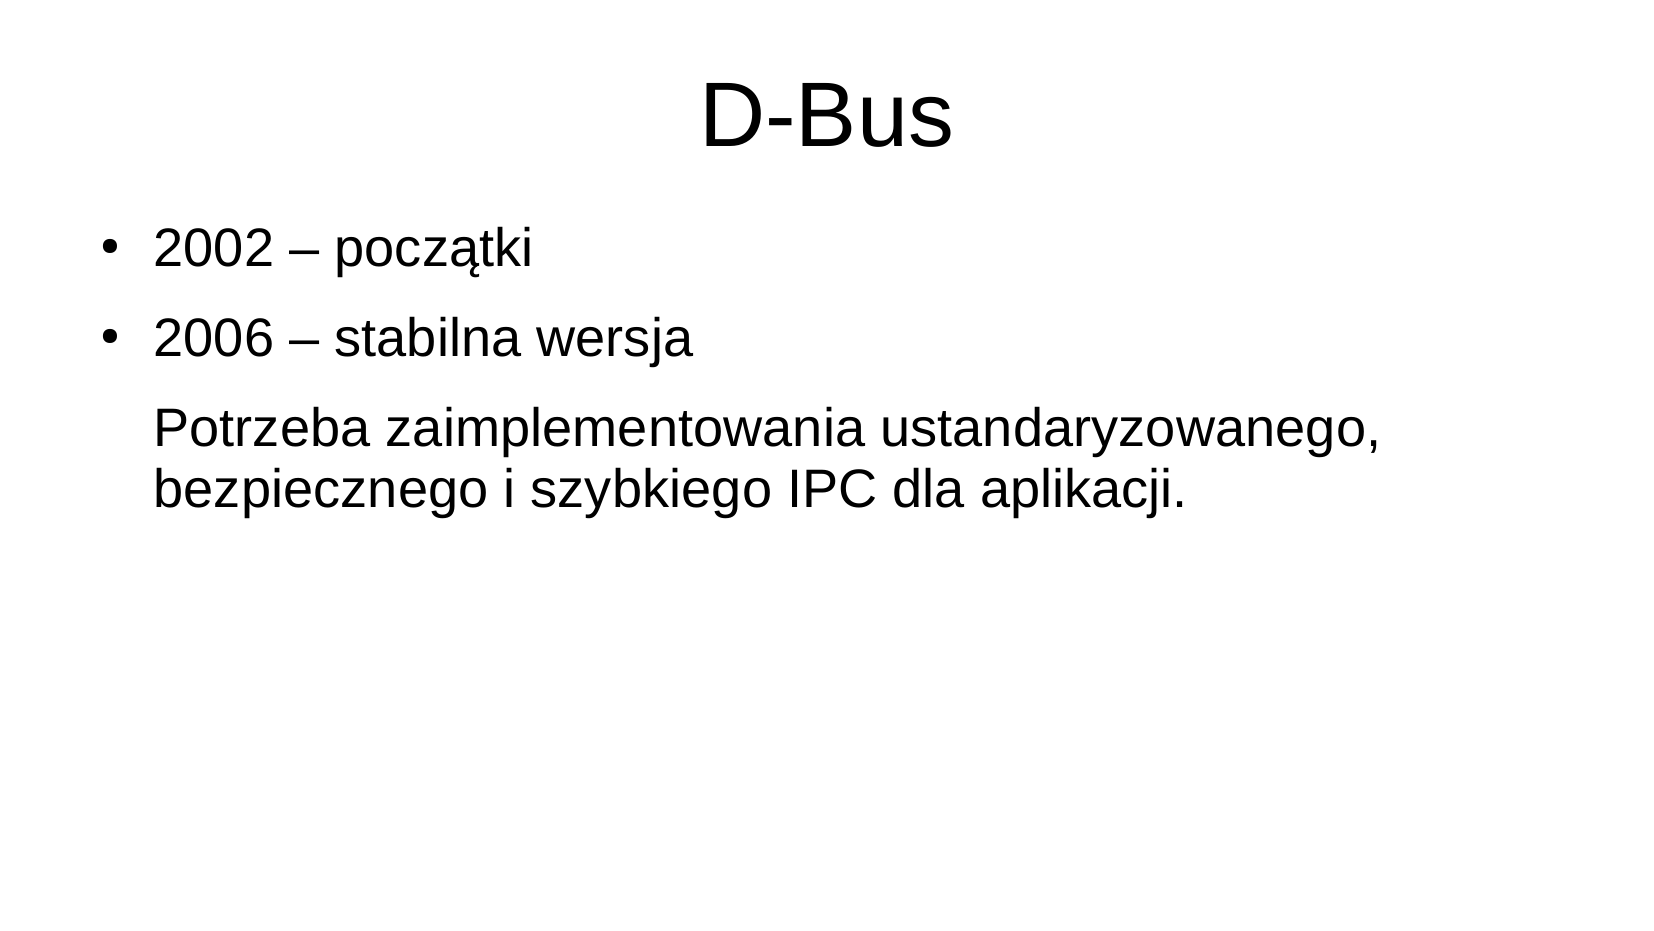

# D-Bus
2002 – początki
2006 – stabilna wersja
Potrzeba zaimplementowania ustandaryzowanego, bezpiecznego i szybkiego IPC dla aplikacji.